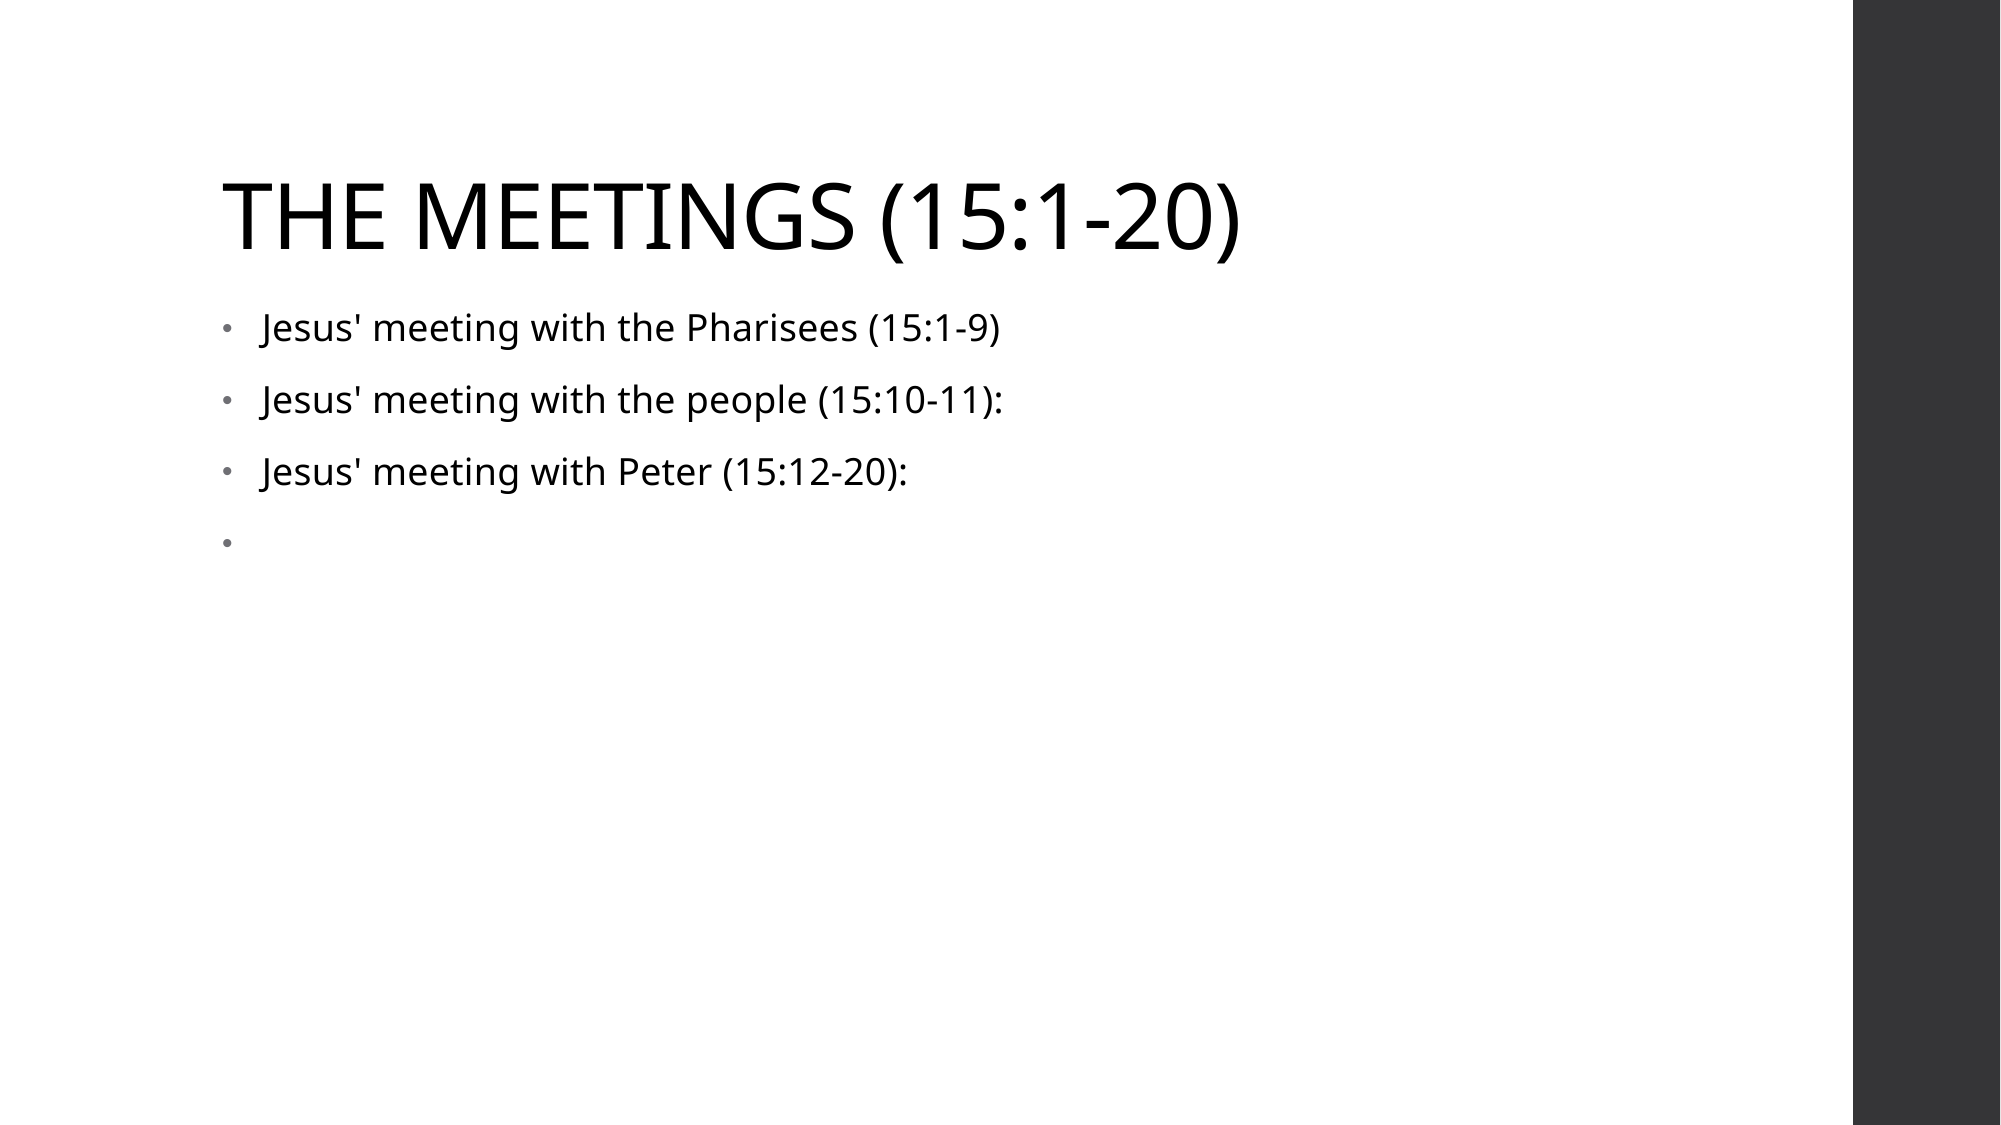

# THE MEETINGS (15:1-20)
 Jesus' meeting with the Pharisees (15:1-9)
 Jesus' meeting with the people (15:10-11):
 Jesus' meeting with Peter (15:12-20):